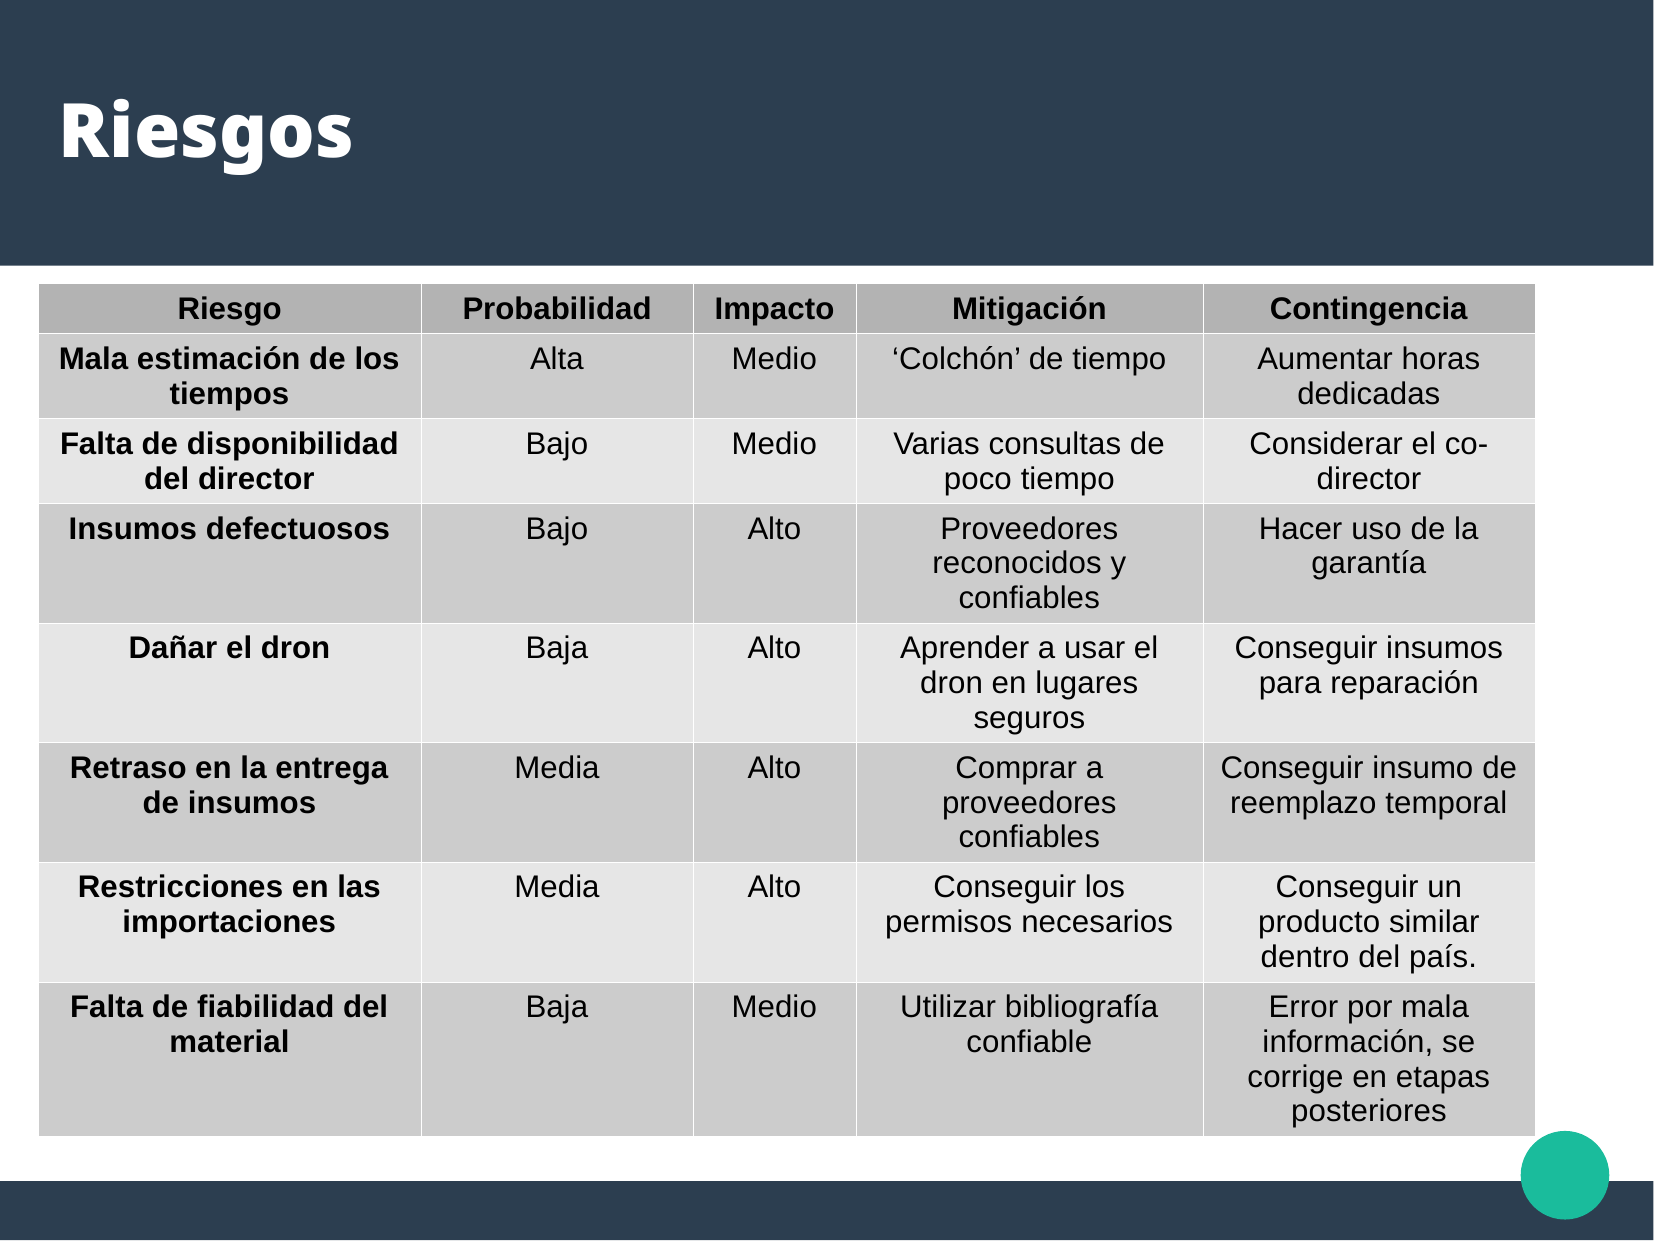

# Riesgos
| Riesgo | Probabilidad | Impacto | Mitigación | Contingencia |
| --- | --- | --- | --- | --- |
| Mala estimación de los tiempos | Alta | Medio | ‘Colchón’ de tiempo | Aumentar horas dedicadas |
| Falta de disponibilidad del director | Bajo | Medio | Varias consultas de poco tiempo | Considerar el co-director |
| Insumos defectuosos | Bajo | Alto | Proveedores reconocidos y confiables | Hacer uso de la garantía |
| Dañar el dron | Baja | Alto | Aprender a usar el dron en lugares seguros | Conseguir insumos para reparación |
| Retraso en la entrega de insumos | Media | Alto | Comprar a proveedores confiables | Conseguir insumo de reemplazo temporal |
| Restricciones en las importaciones | Media | Alto | Conseguir los permisos necesarios | Conseguir un producto similar dentro del país. |
| Falta de fiabilidad del material | Baja | Medio | Utilizar bibliografía confiable | Error por mala información, se corrige en etapas posteriores |